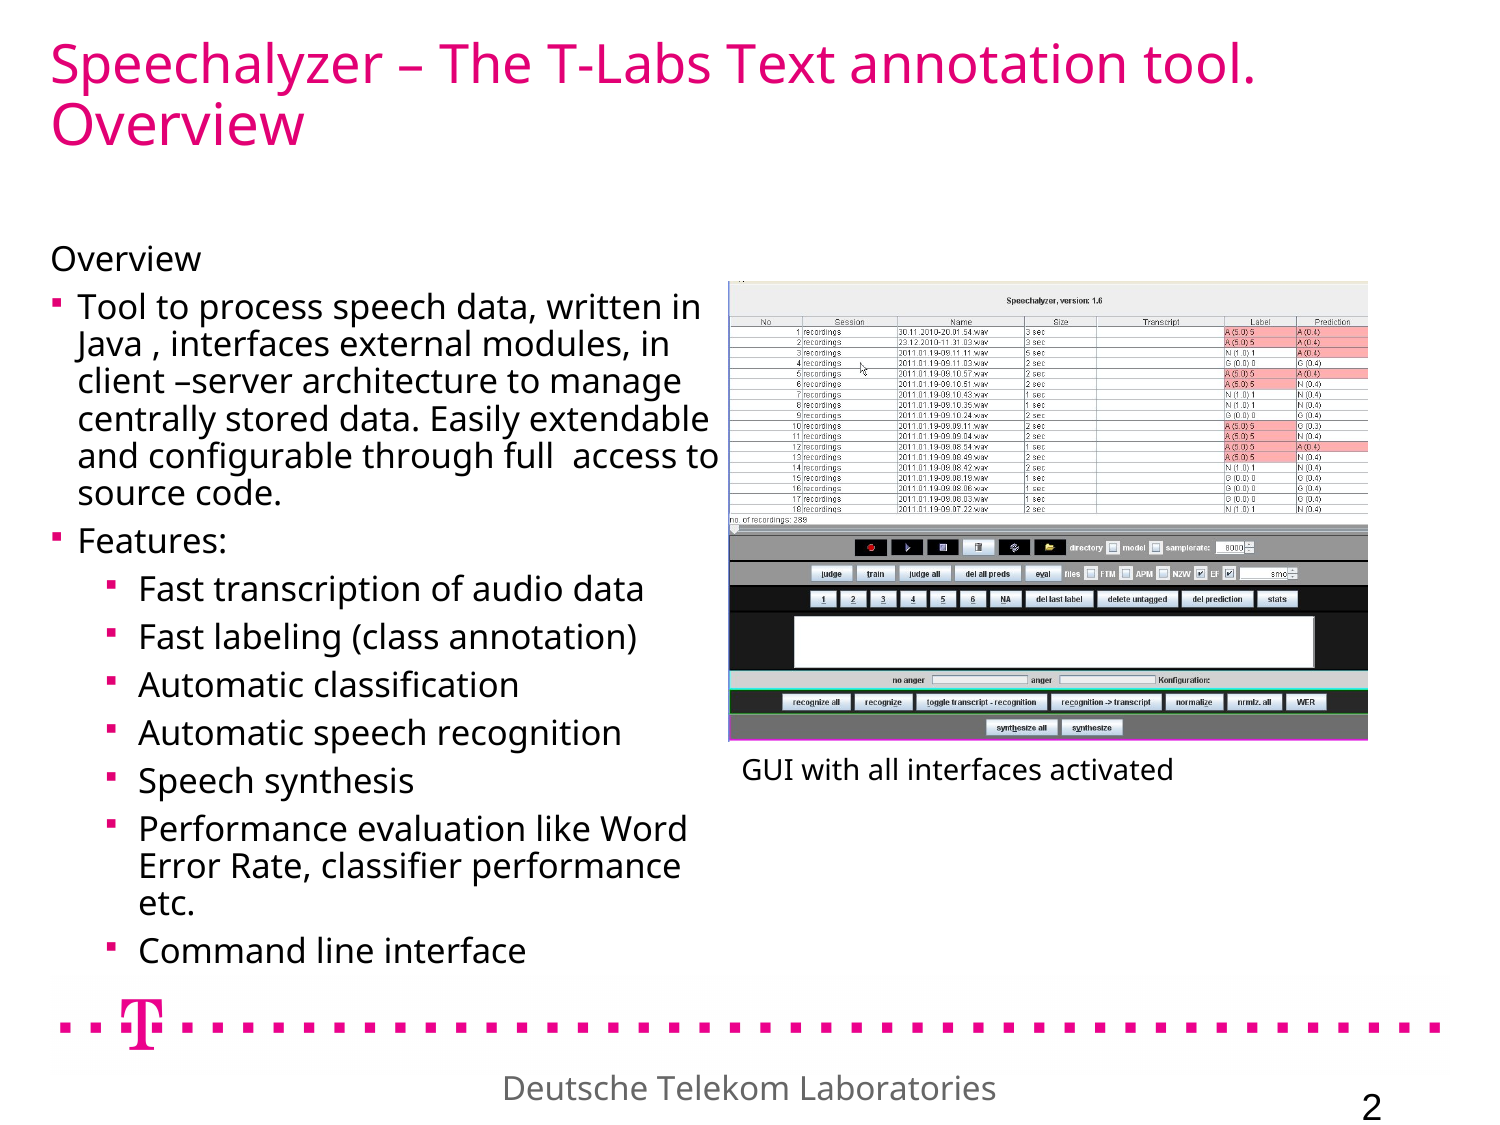

# Speechalyzer – The T-Labs Text annotation tool. Overview
Overview
Tool to process speech data, written in Java , interfaces external modules, in client –server architecture to manage centrally stored data. Easily extendable and configurable through full access to source code.
Features:
Fast transcription of audio data
Fast labeling (class annotation)
Automatic classification
Automatic speech recognition
Speech synthesis
Performance evaluation like Word Error Rate, classifier performance etc.
Command line interface
GUI with all interfaces activated
2